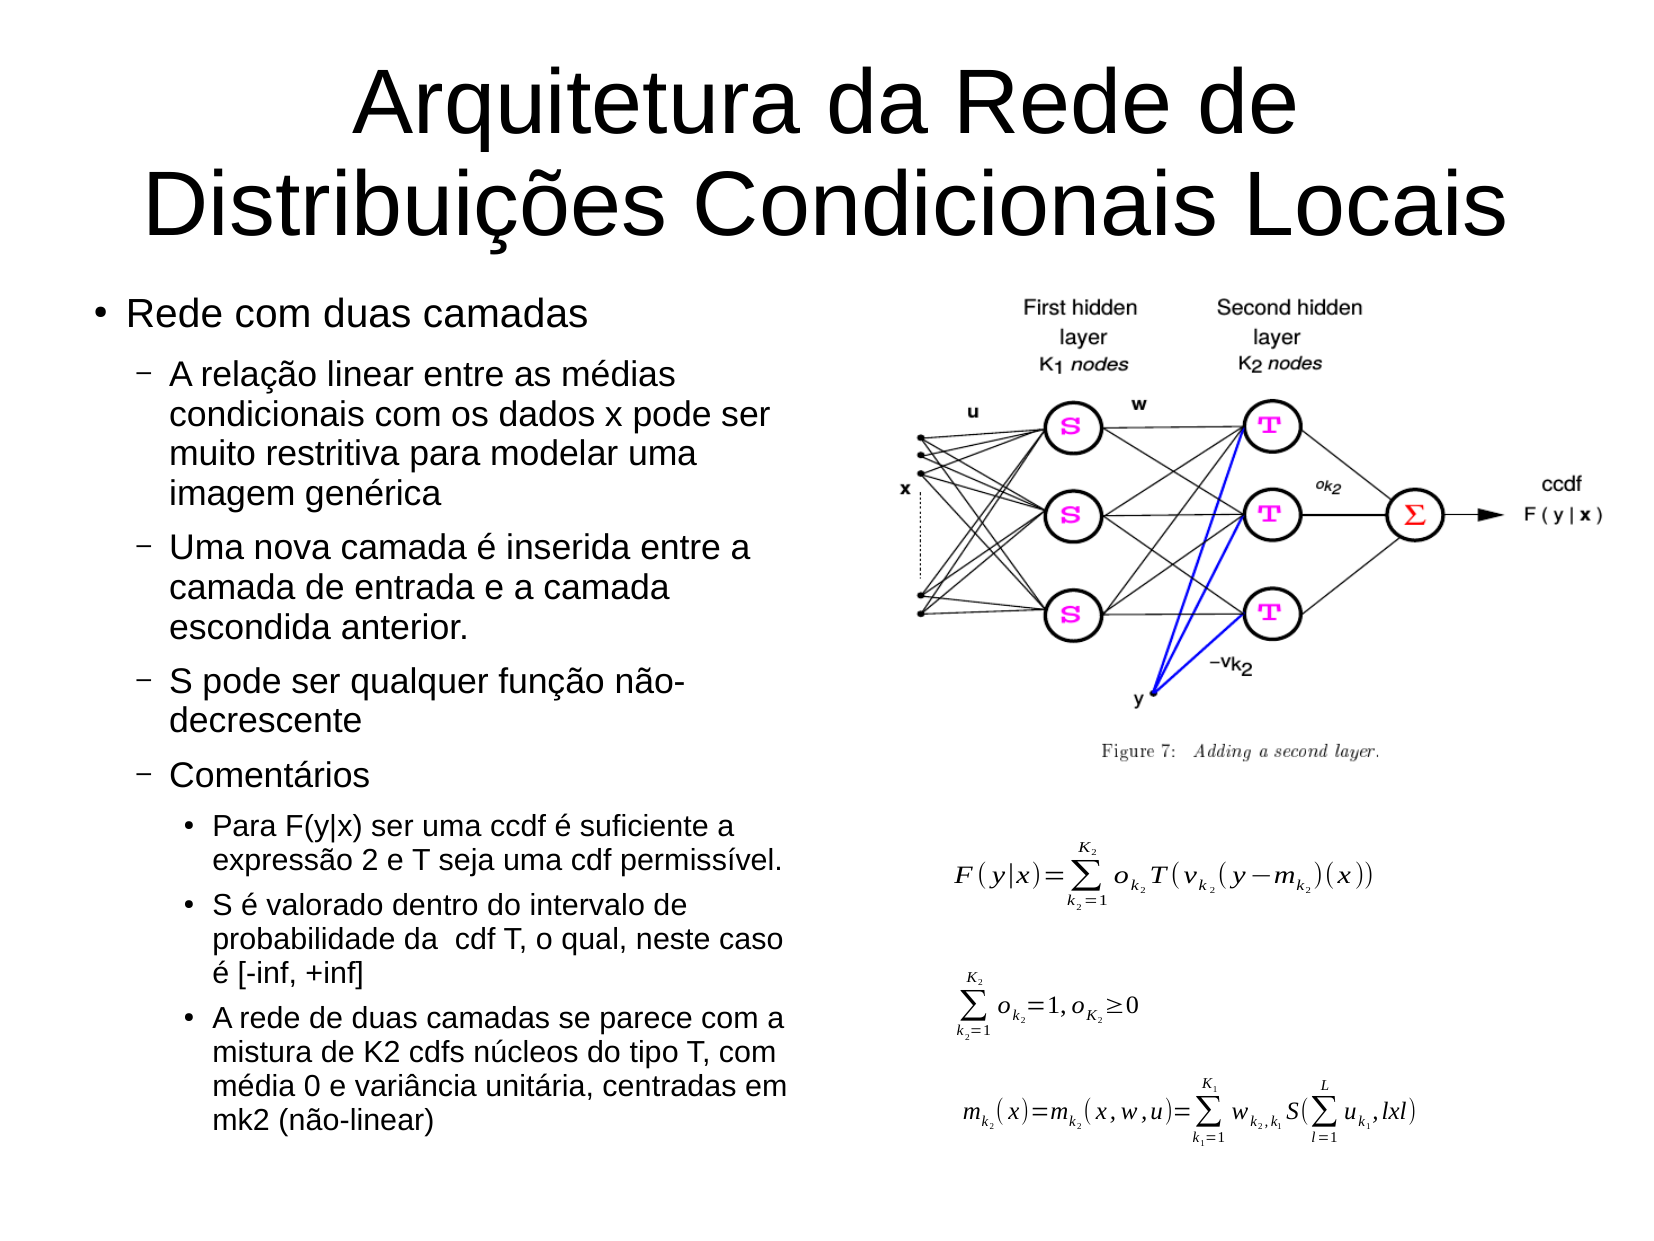

# Arquitetura da Rede de Distribuições Condicionais Locais
Rede com duas camadas
A relação linear entre as médias condicionais com os dados x pode ser muito restritiva para modelar uma imagem genérica
Uma nova camada é inserida entre a camada de entrada e a camada escondida anterior.
S pode ser qualquer função não-decrescente
Comentários
Para F(y|x) ser uma ccdf é suficiente a expressão 2 e T seja uma cdf permissível.
S é valorado dentro do intervalo de probabilidade da cdf T, o qual, neste caso é [-inf, +inf]
A rede de duas camadas se parece com a mistura de K2 cdfs núcleos do tipo T, com média 0 e variância unitária, centradas em mk2 (não-linear)